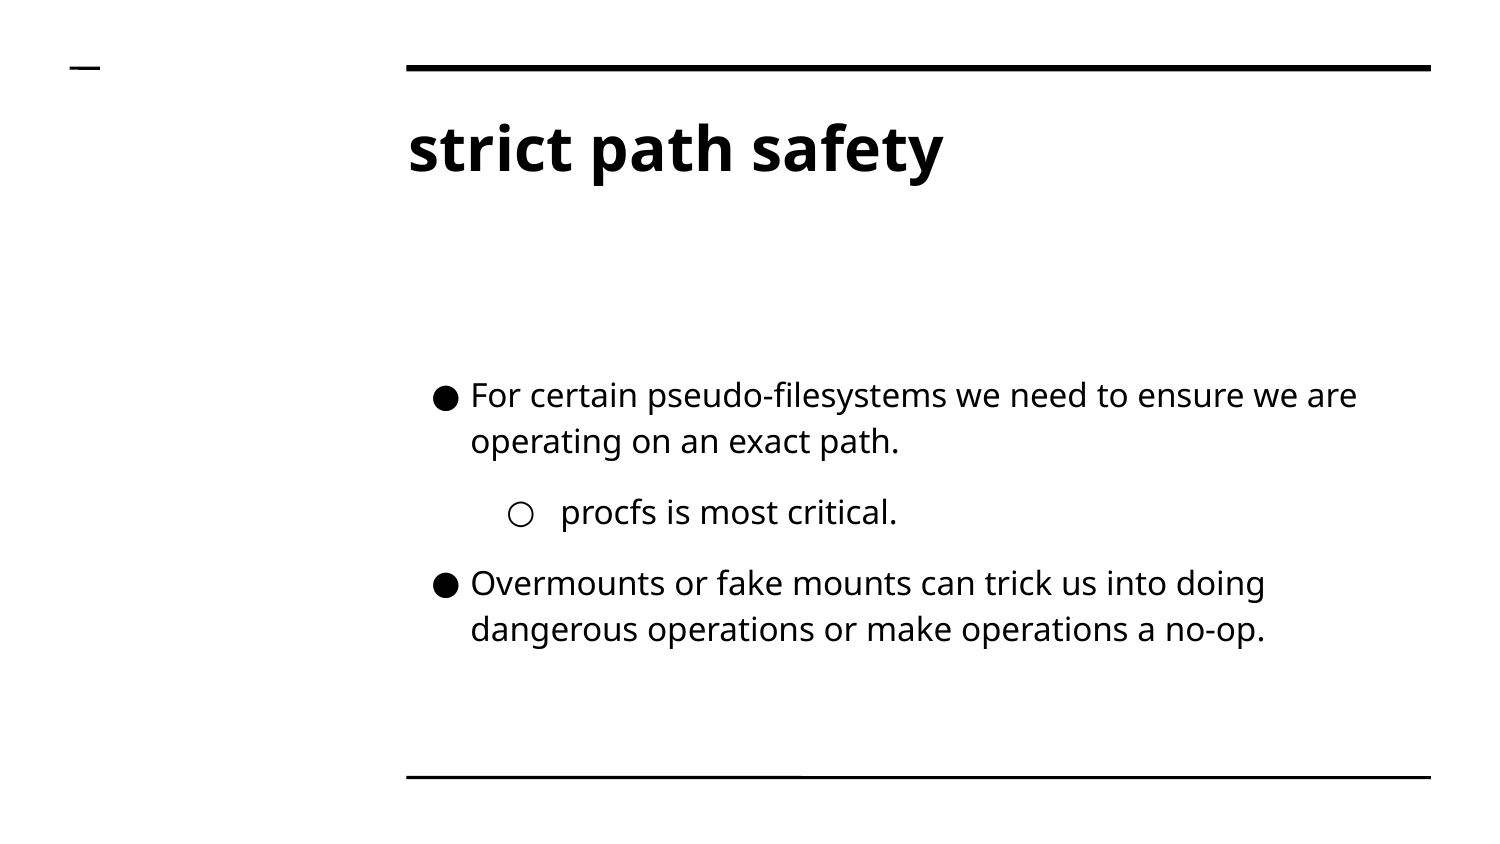

# strict path safety
For certain pseudo-filesystems we need to ensure we are operating on an exact path.
procfs is most critical.
Overmounts or fake mounts can trick us into doing dangerous operations or make operations a no-op.